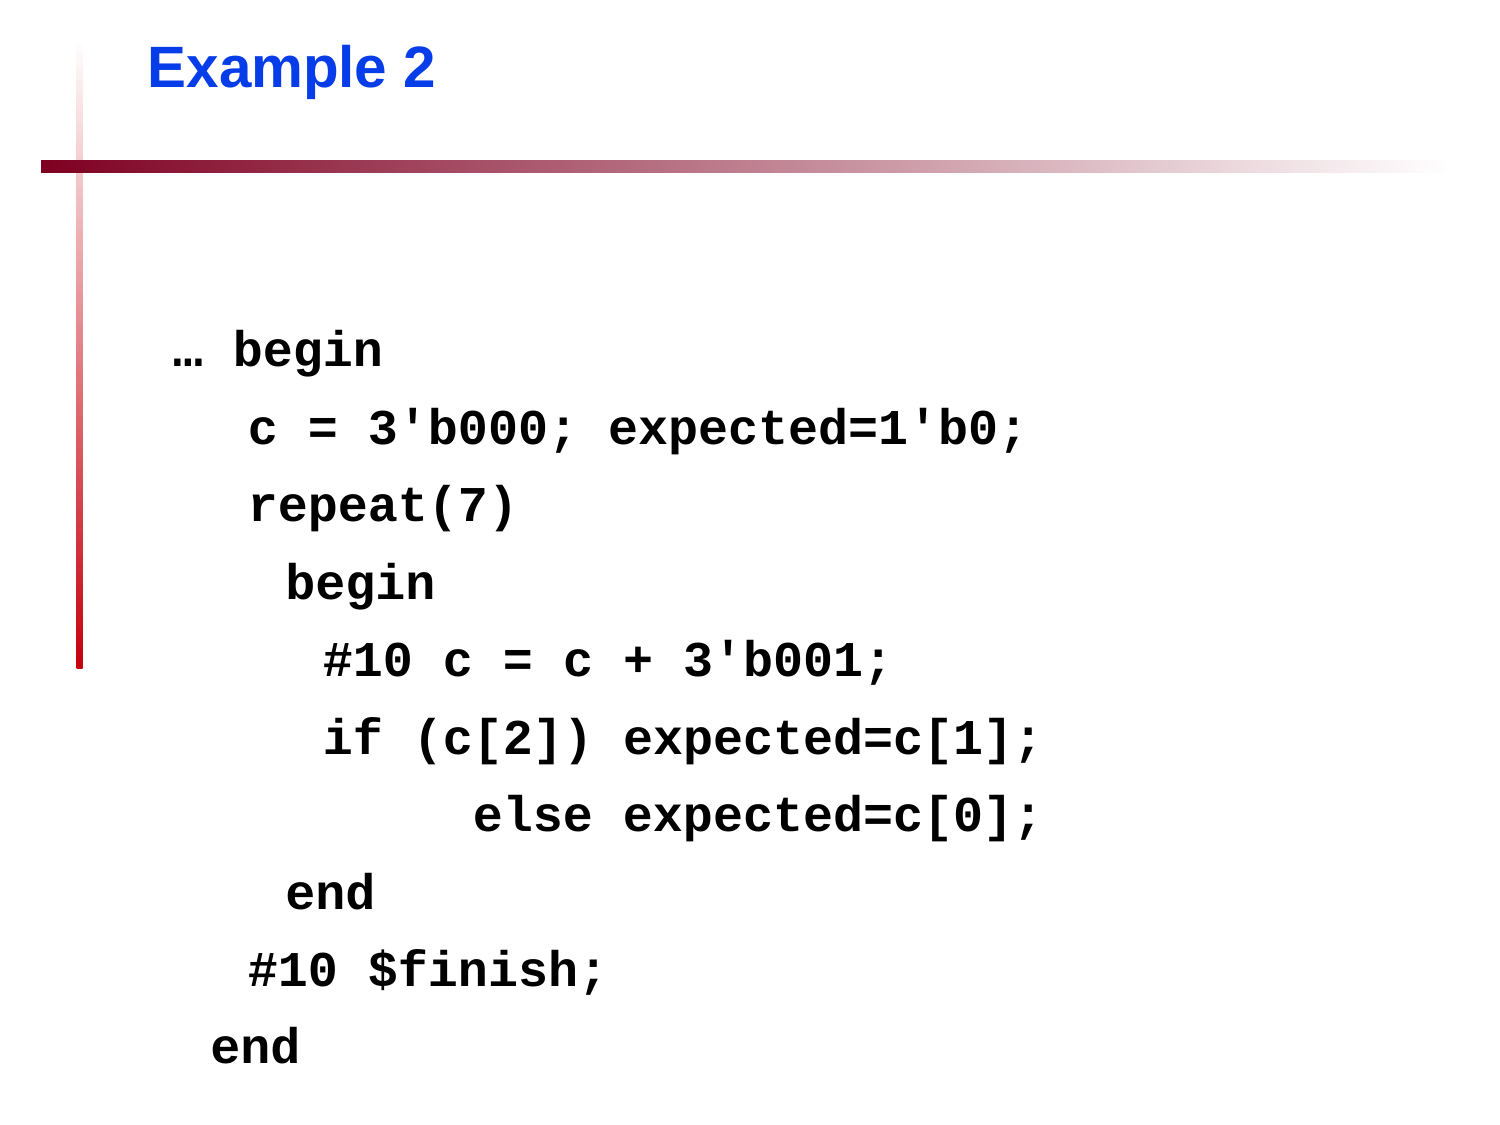

# Example 2
	… begin
			c = 3'b000; expected=1'b0;
			repeat(7)
				begin
					#10 c = c + 3'b001;
					if (c[2]) expected=c[1];
							else expected=c[0];
				end
			#10 $finish;
		end